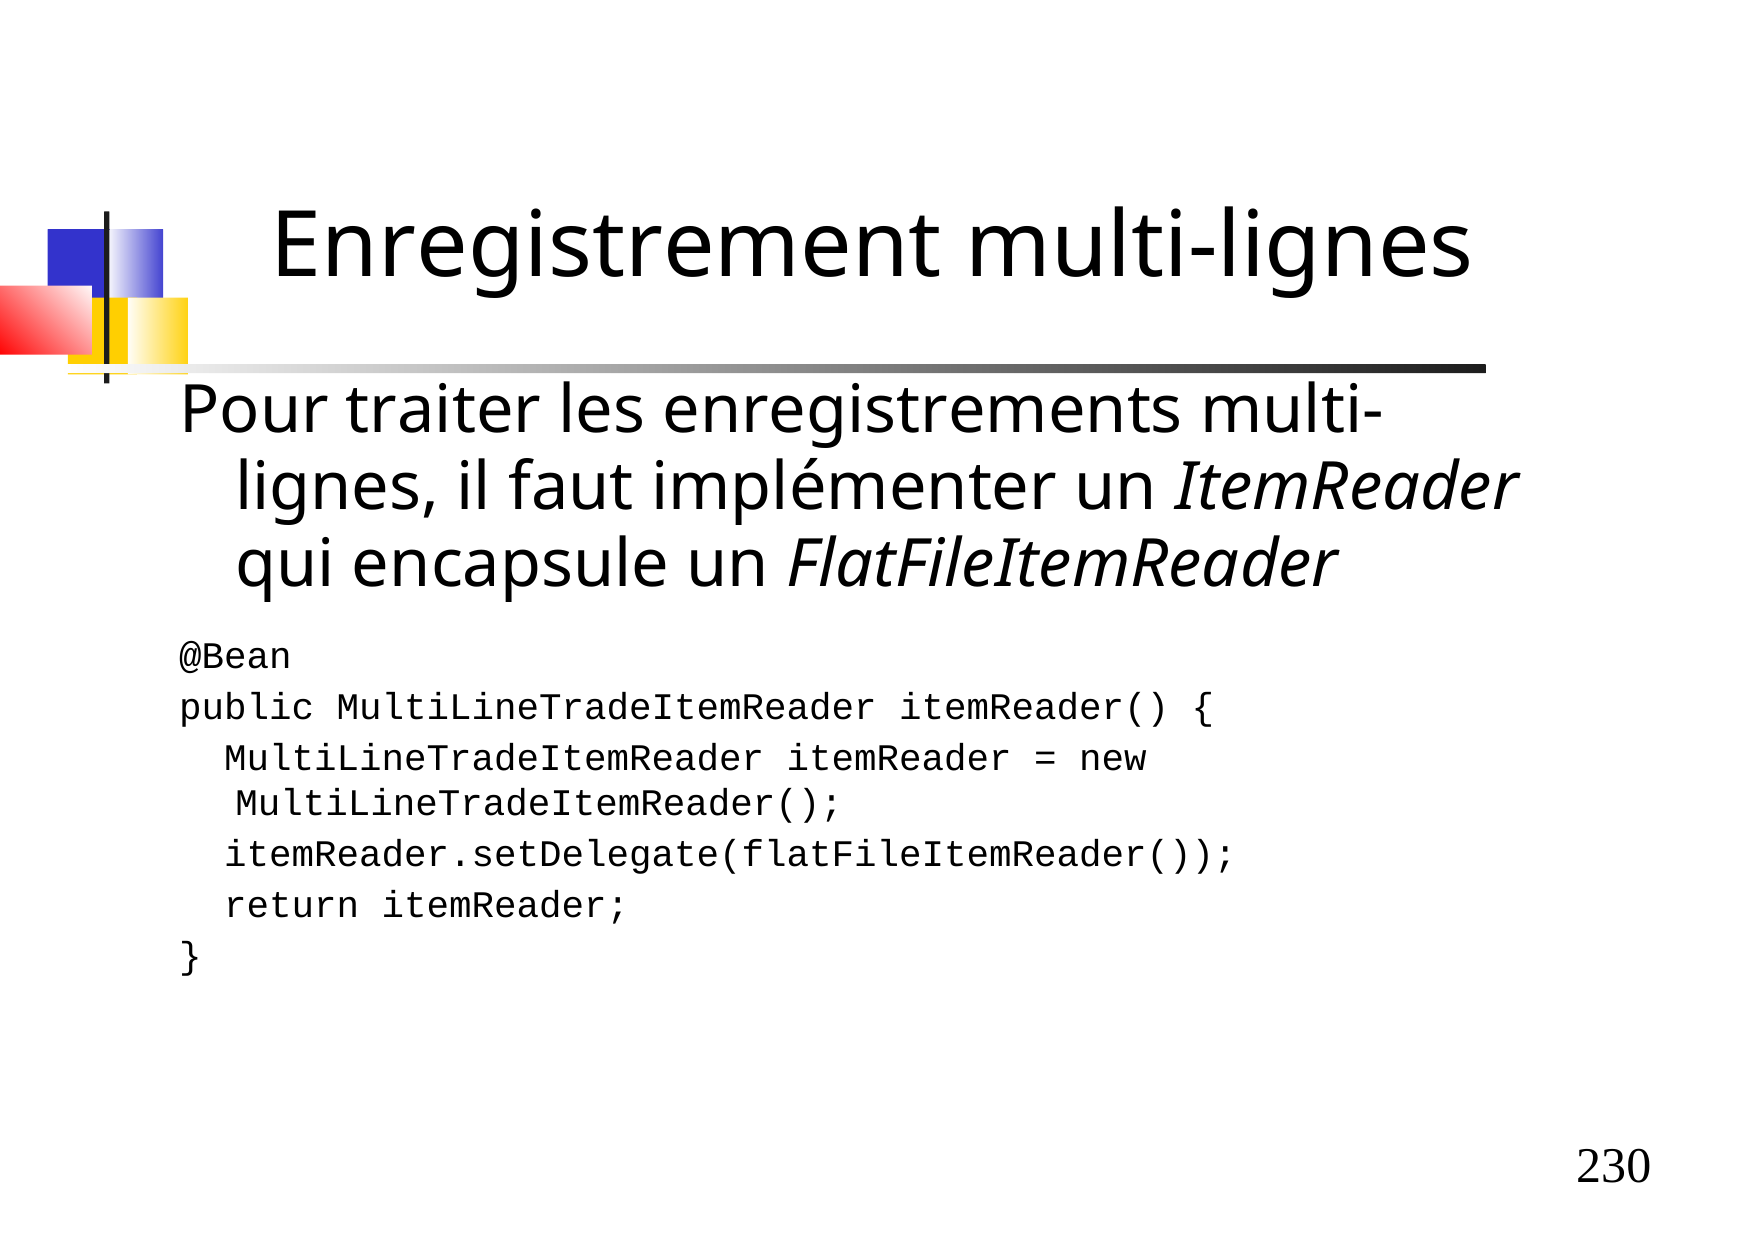

# Enregistrement multi-lignes
Pour traiter les enregistrements multi-lignes, il faut implémenter un ItemReader qui encapsule un FlatFileItemReader
@Bean
public MultiLineTradeItemReader itemReader() {
 MultiLineTradeItemReader itemReader = new MultiLineTradeItemReader();
 itemReader.setDelegate(flatFileItemReader());
 return itemReader;
}